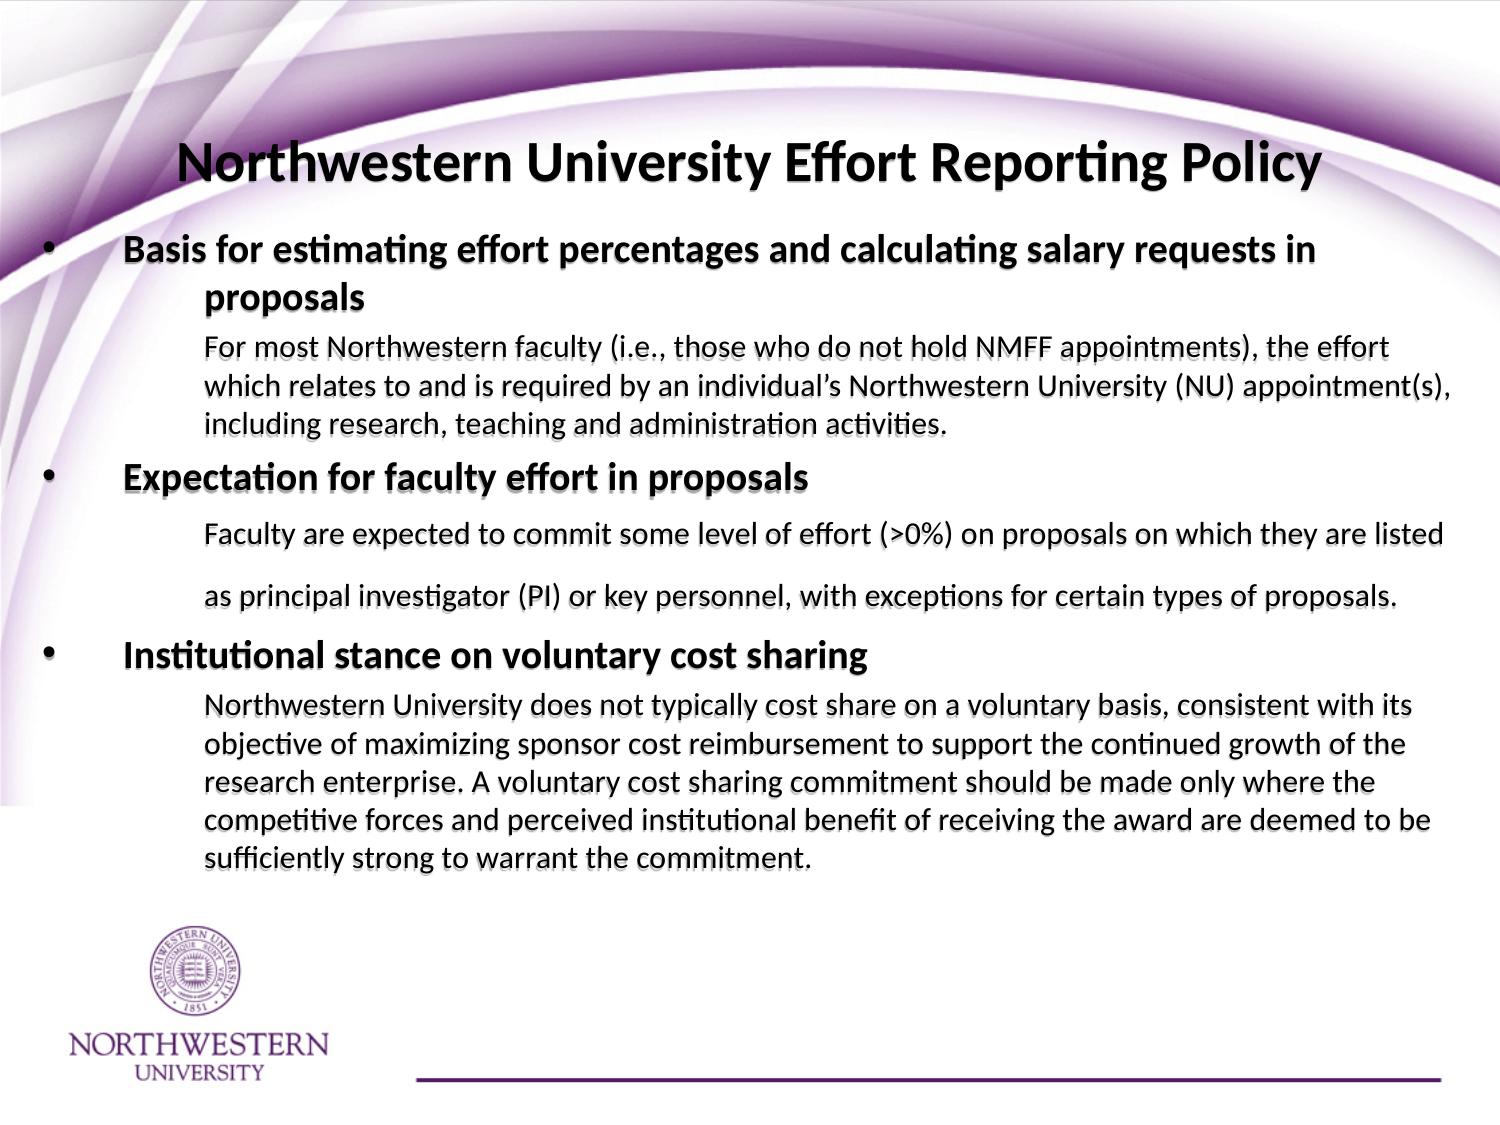

# Northwestern University Effort Reporting Policy
Basis for estimating effort percentages and calculating salary requests in proposals
	For most Northwestern faculty (i.e., those who do not hold NMFF appointments), the effort which relates to and is required by an individual’s Northwestern University (NU) appointment(s), including research, teaching and administration activities.
Expectation for faculty effort in proposals
	Faculty are expected to commit some level of effort (>0%) on proposals on which they are listed as principal investigator (PI) or key personnel, with exceptions for certain types of proposals.
Institutional stance on voluntary cost sharing
	Northwestern University does not typically cost share on a voluntary basis, consistent with its objective of maximizing sponsor cost reimbursement to support the continued growth of the research enterprise. A voluntary cost sharing commitment should be made only where the competitive forces and perceived institutional benefit of receiving the award are deemed to be sufficiently strong to warrant the commitment.